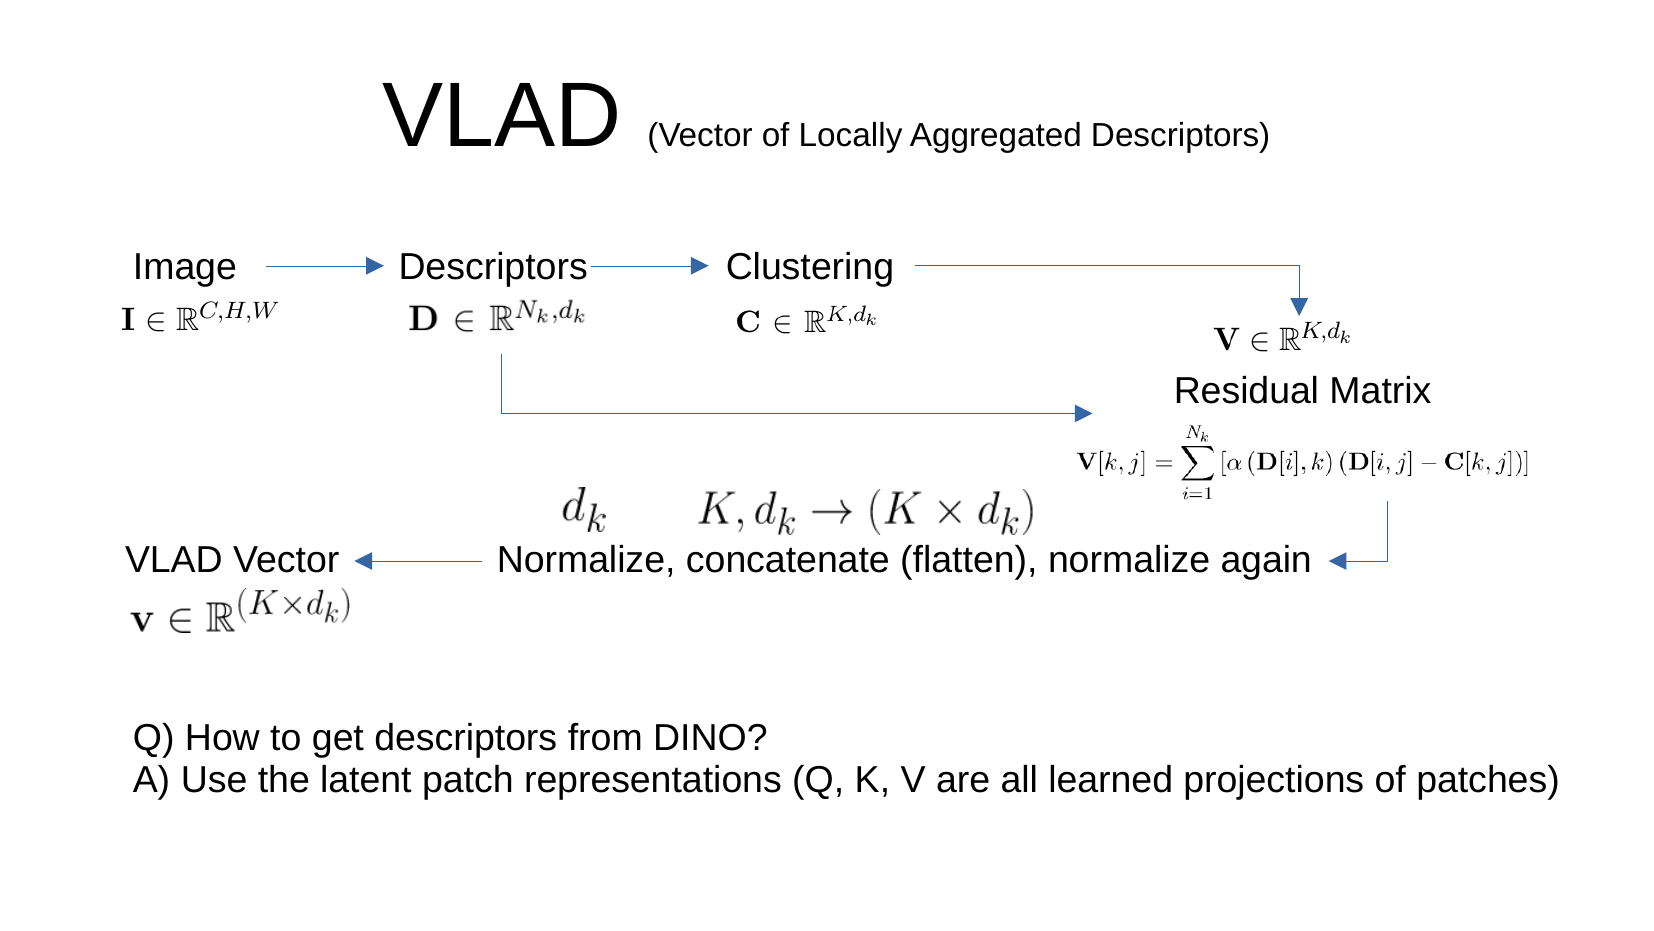

# VLAD (Vector of Locally Aggregated Descriptors)
Image
Descriptors
Clustering
Residual Matrix
VLAD Vector
Normalize, concatenate (flatten), normalize again
Q) How to get descriptors from DINO?
A) Use the latent patch representations (Q, K, V are all learned projections of patches)